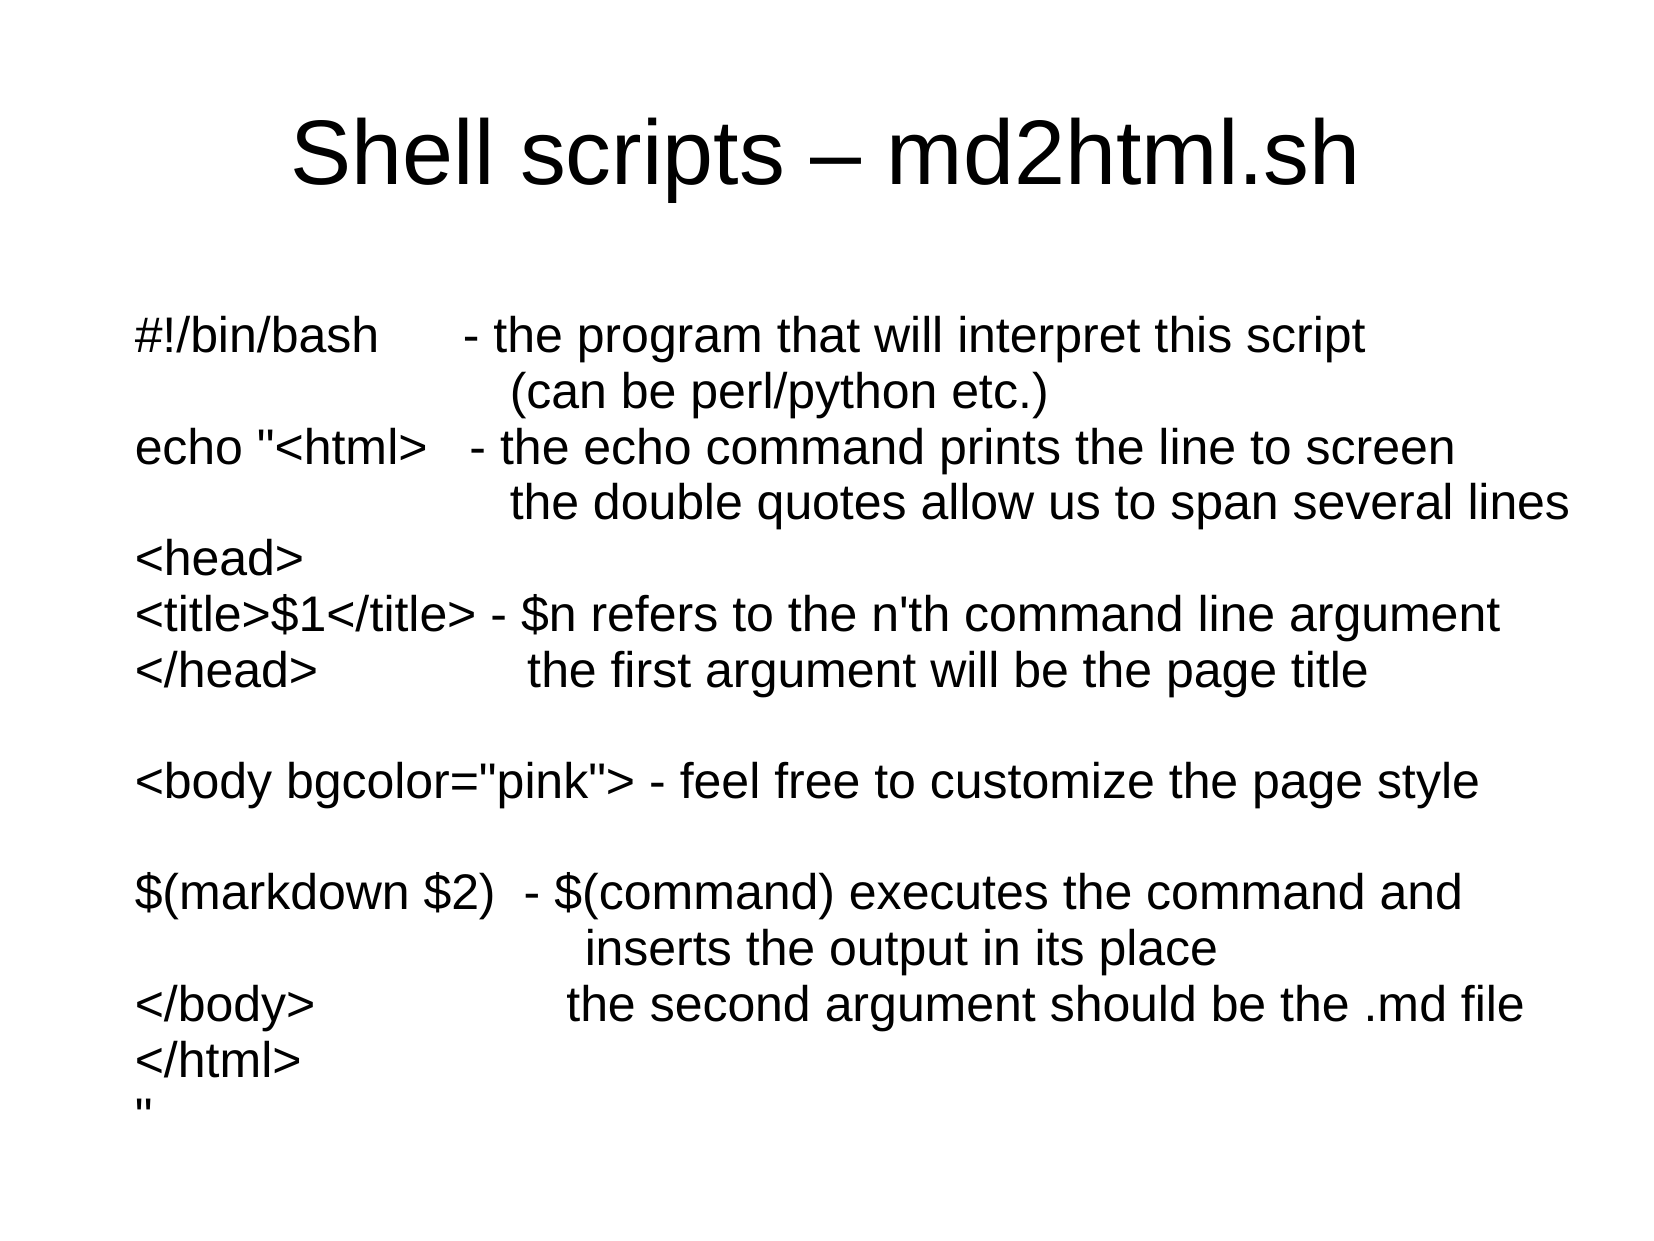

# Shell scripts – md2html.sh
#!/bin/bash - the program that will interpret this script
					(can be perl/python etc.)
echo "<html> - the echo command prints the line to screen
					the double quotes allow us to span several lines
<head>
<title>$1</title> - $n refers to the n'th command line argument
</head> the first argument will be the page title
<body bgcolor="pink"> - feel free to customize the page style
$(markdown $2) - $(command) executes the command and
						inserts the output in its place
</body> the second argument should be the .md file
</html>
"